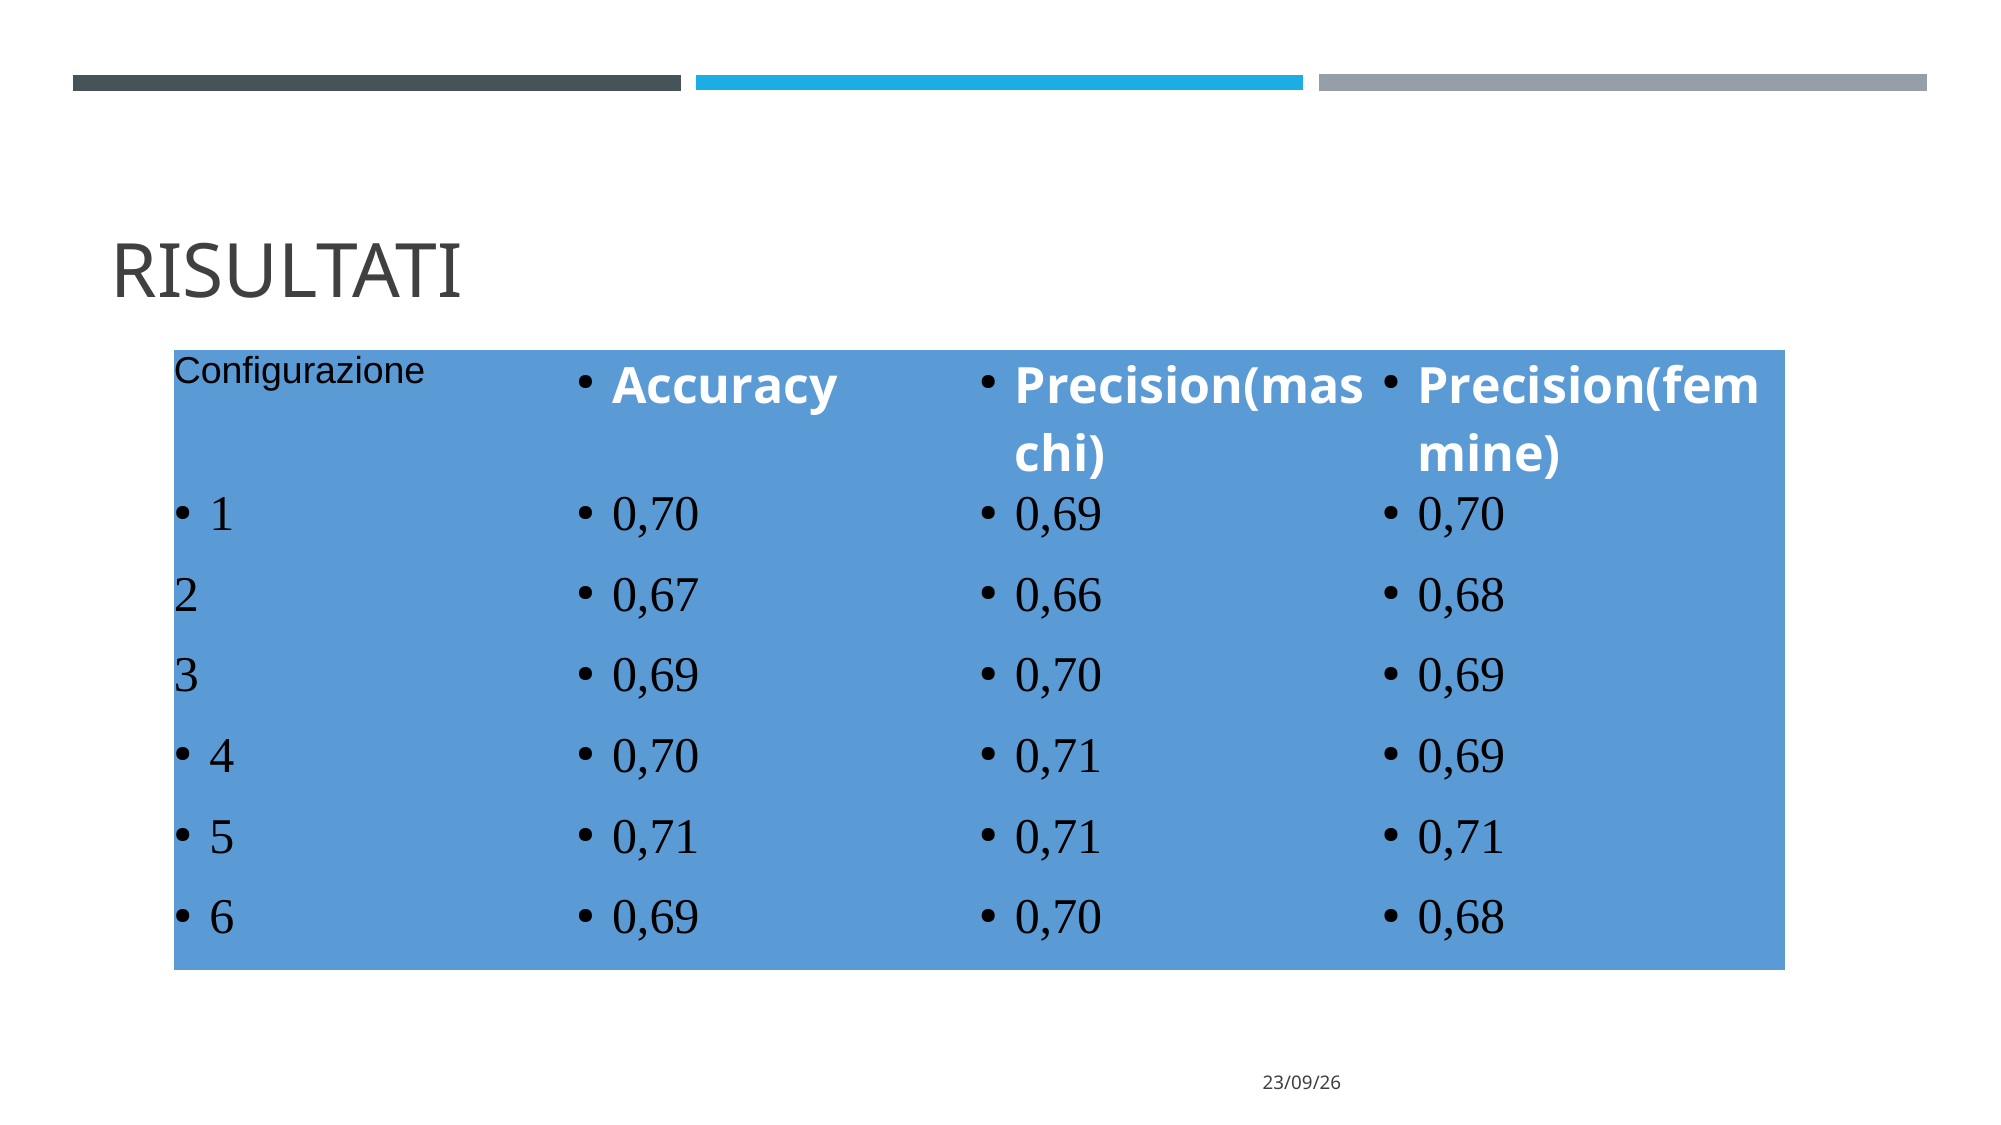

# Risultati
| Configurazione | Accuracy | Precision(maschi) | Precision(femmine) |
| --- | --- | --- | --- |
| 1 | 0,70 | 0,69 | 0,70 |
| 2 | 0,67 | 0,66 | 0,68 |
| 3 | 0,69 | 0,70 | 0,69 |
| 4 | 0,70 | 0,71 | 0,69 |
| 5 | 0,71 | 0,71 | 0,71 |
| 6 | 0,69 | 0,70 | 0,68 |